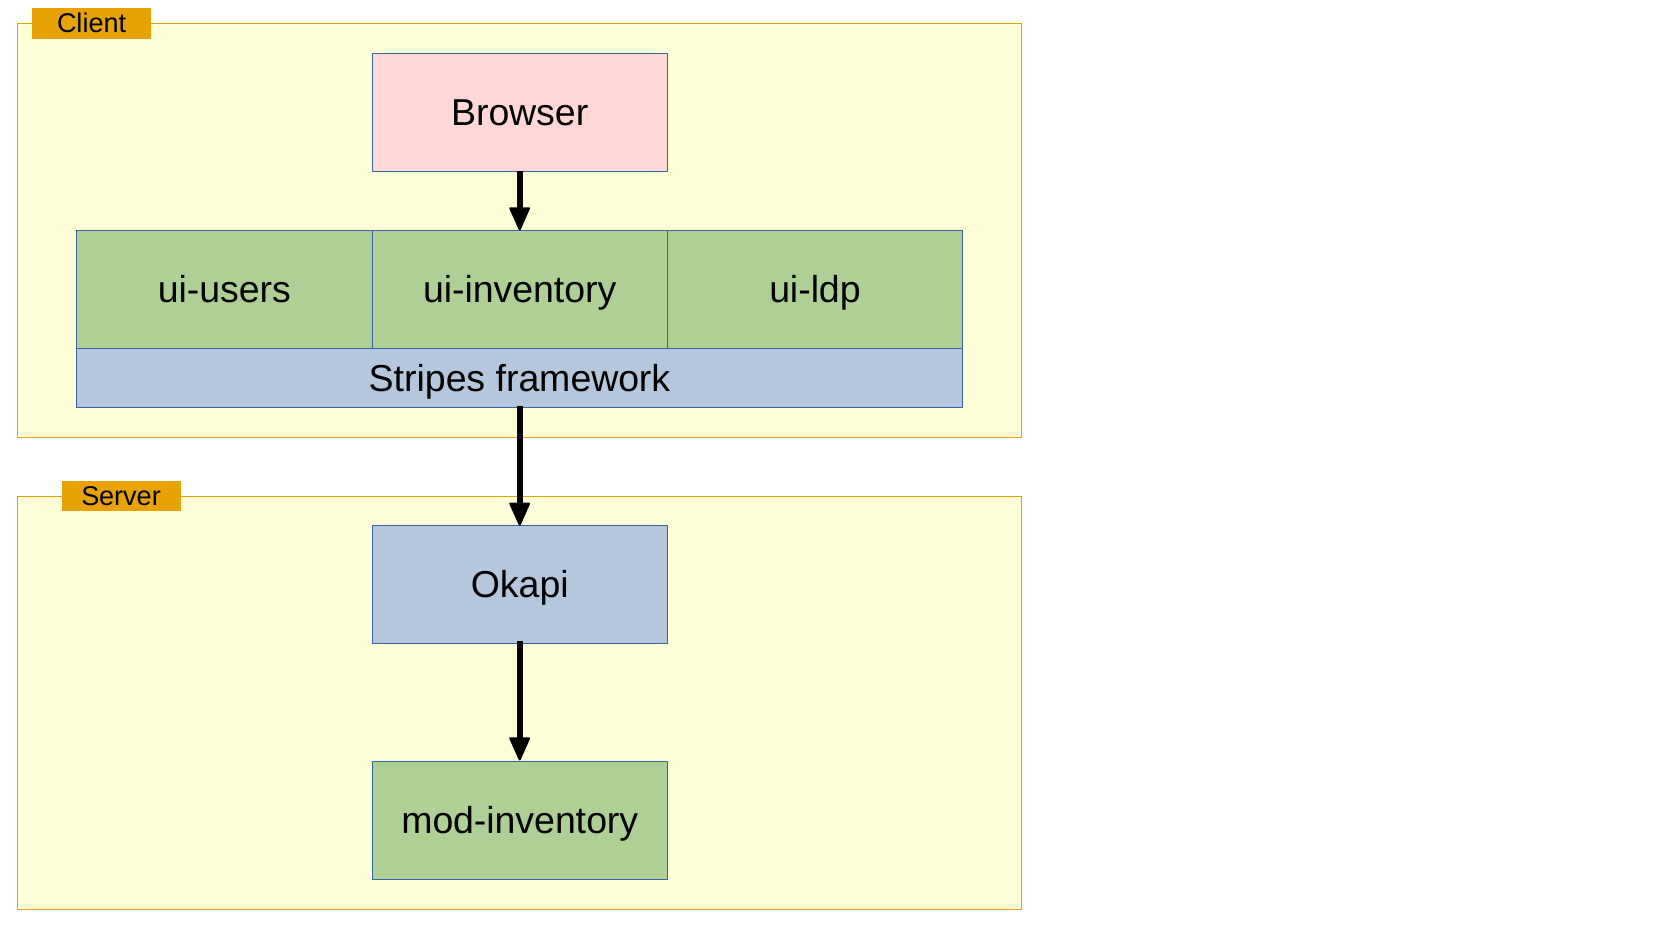

Client
Browser
ui-users
ui-inventory
ui-ldp
Stripes framework
Server
Okapi
mod-inventory